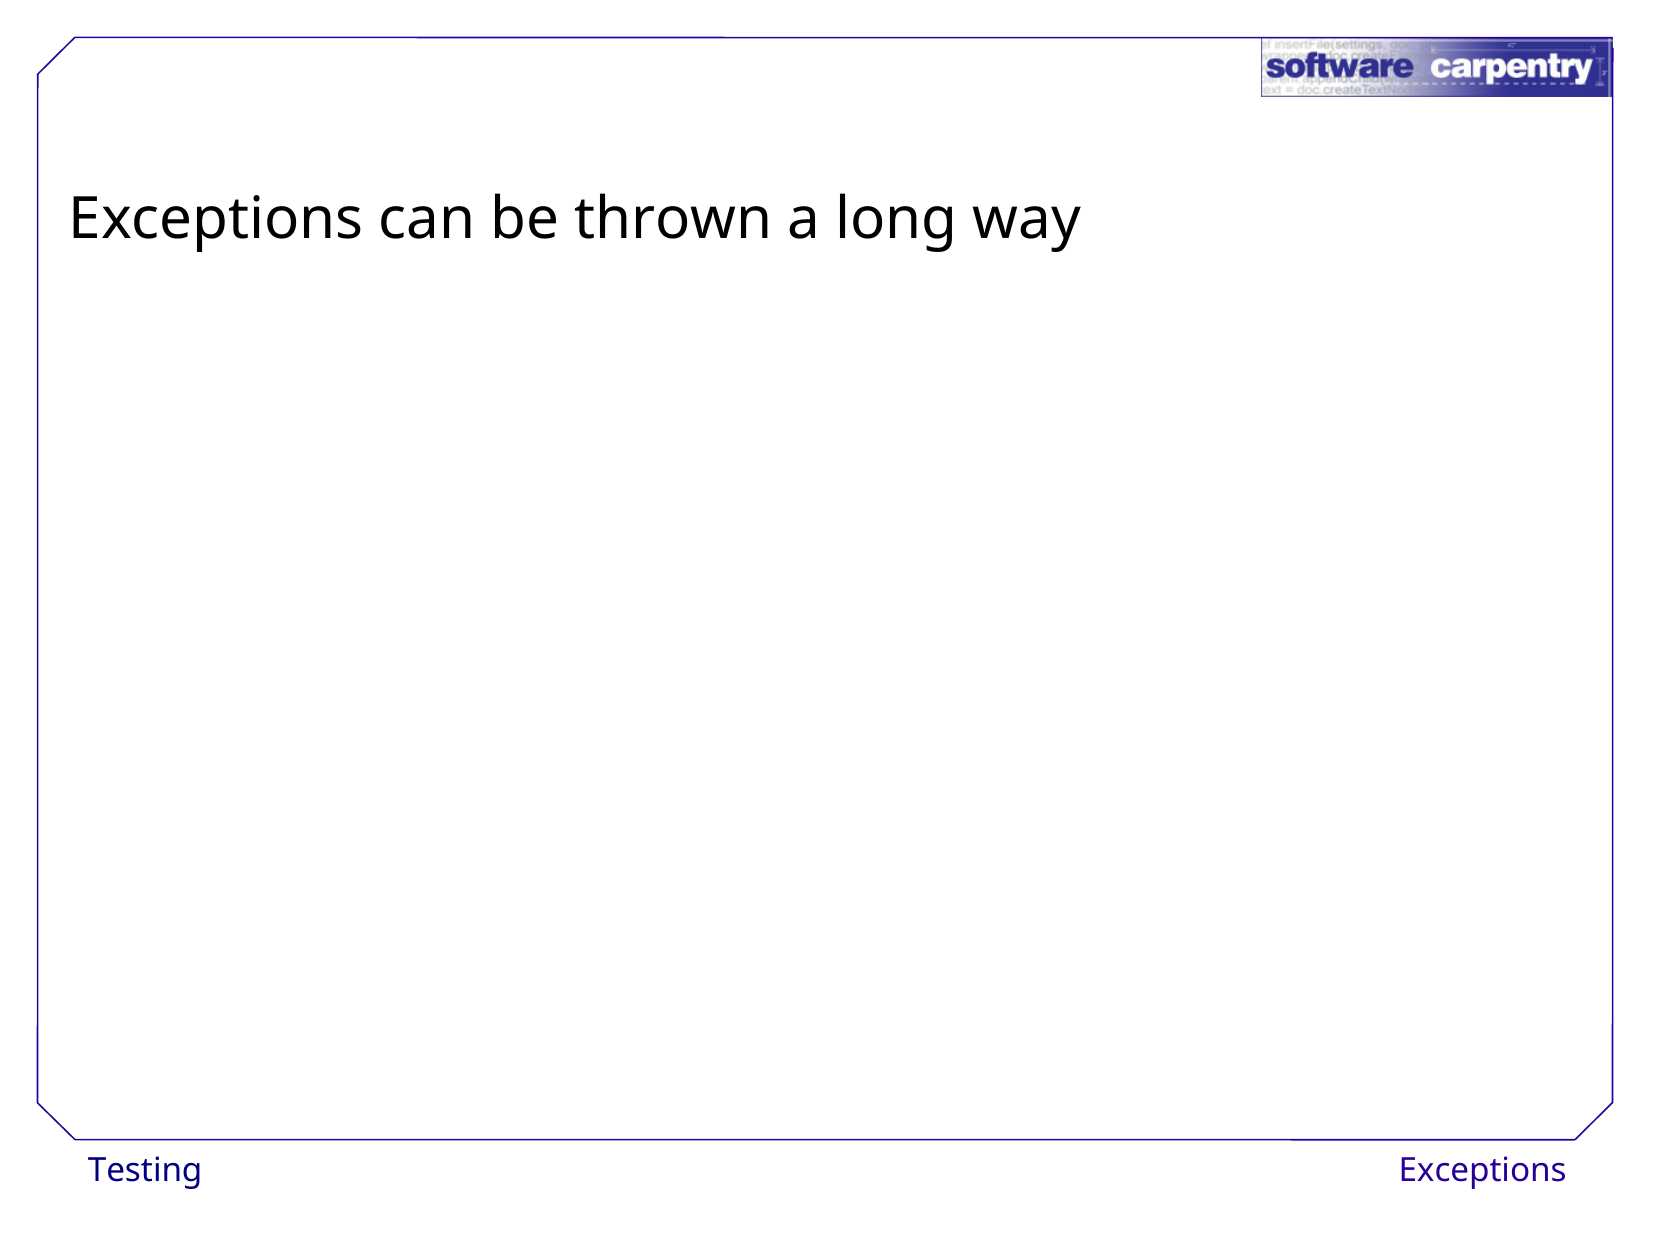

Exceptions can be thrown a long way